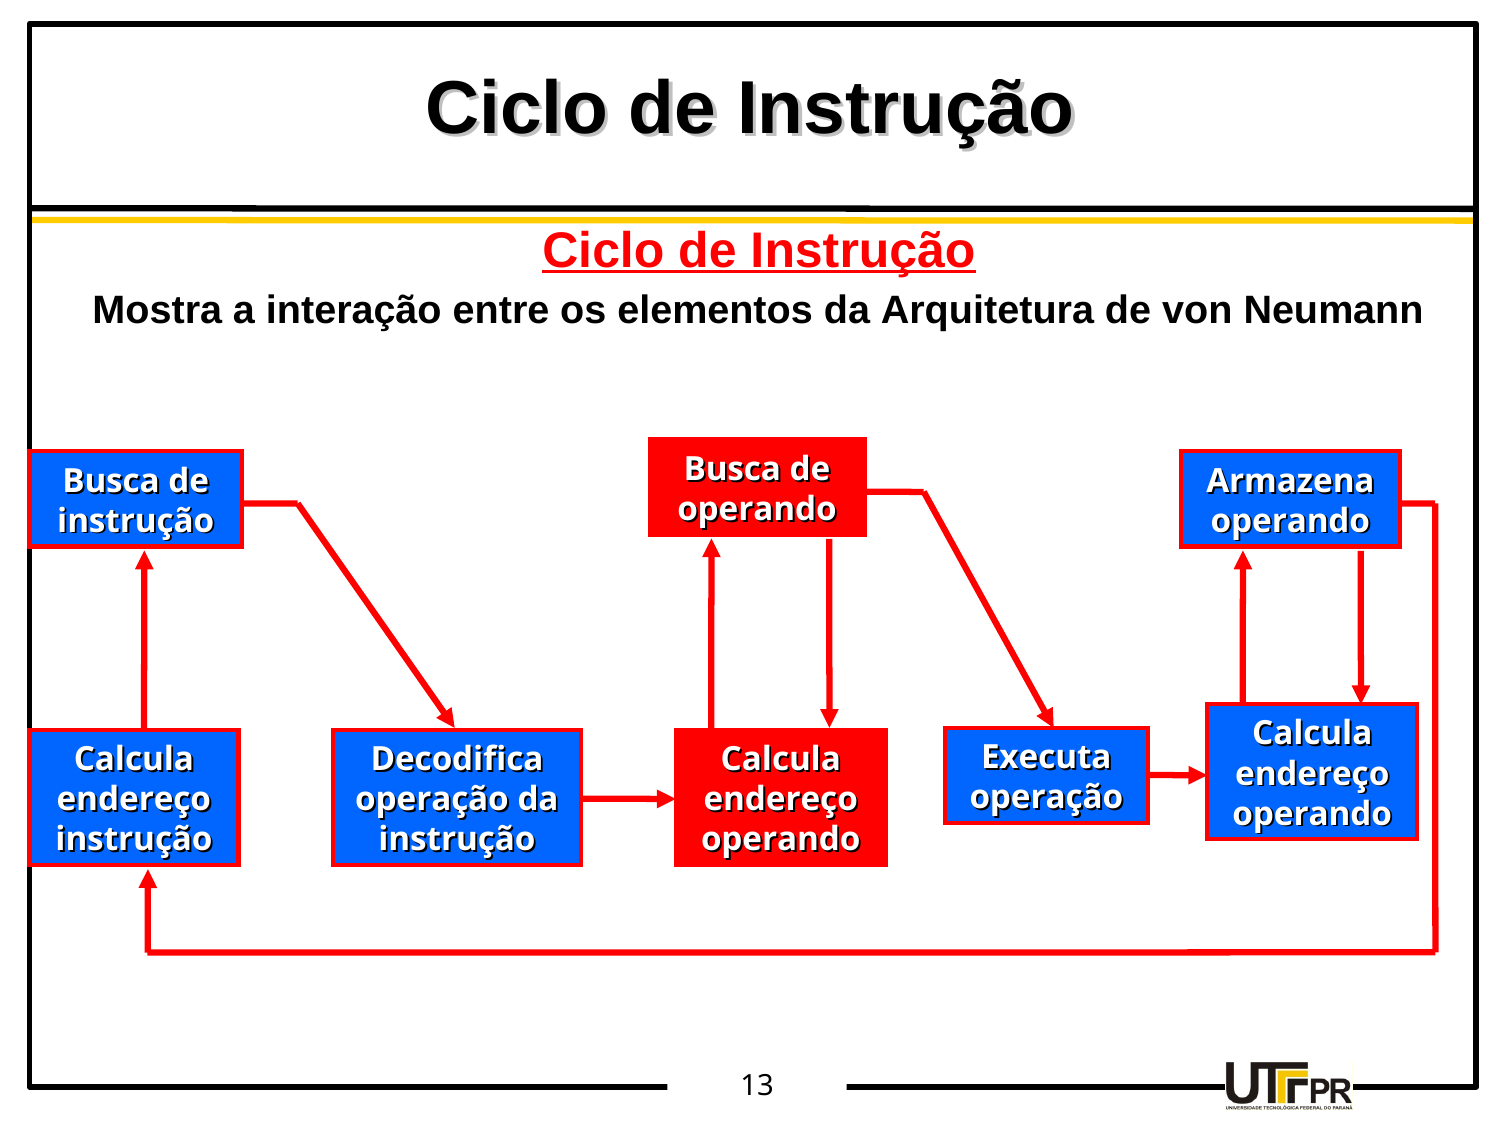

Ciclo de Instrução
# Ciclo de Instrução
Mostra a interação entre os elementos da Arquitetura de von Neumann
Busca de operando
Busca de instrução
Armazena operando
Calcula endereço operando
Executa operação
Calcula endereço instrução
Decodifica operação da instrução
Calcula endereço operando